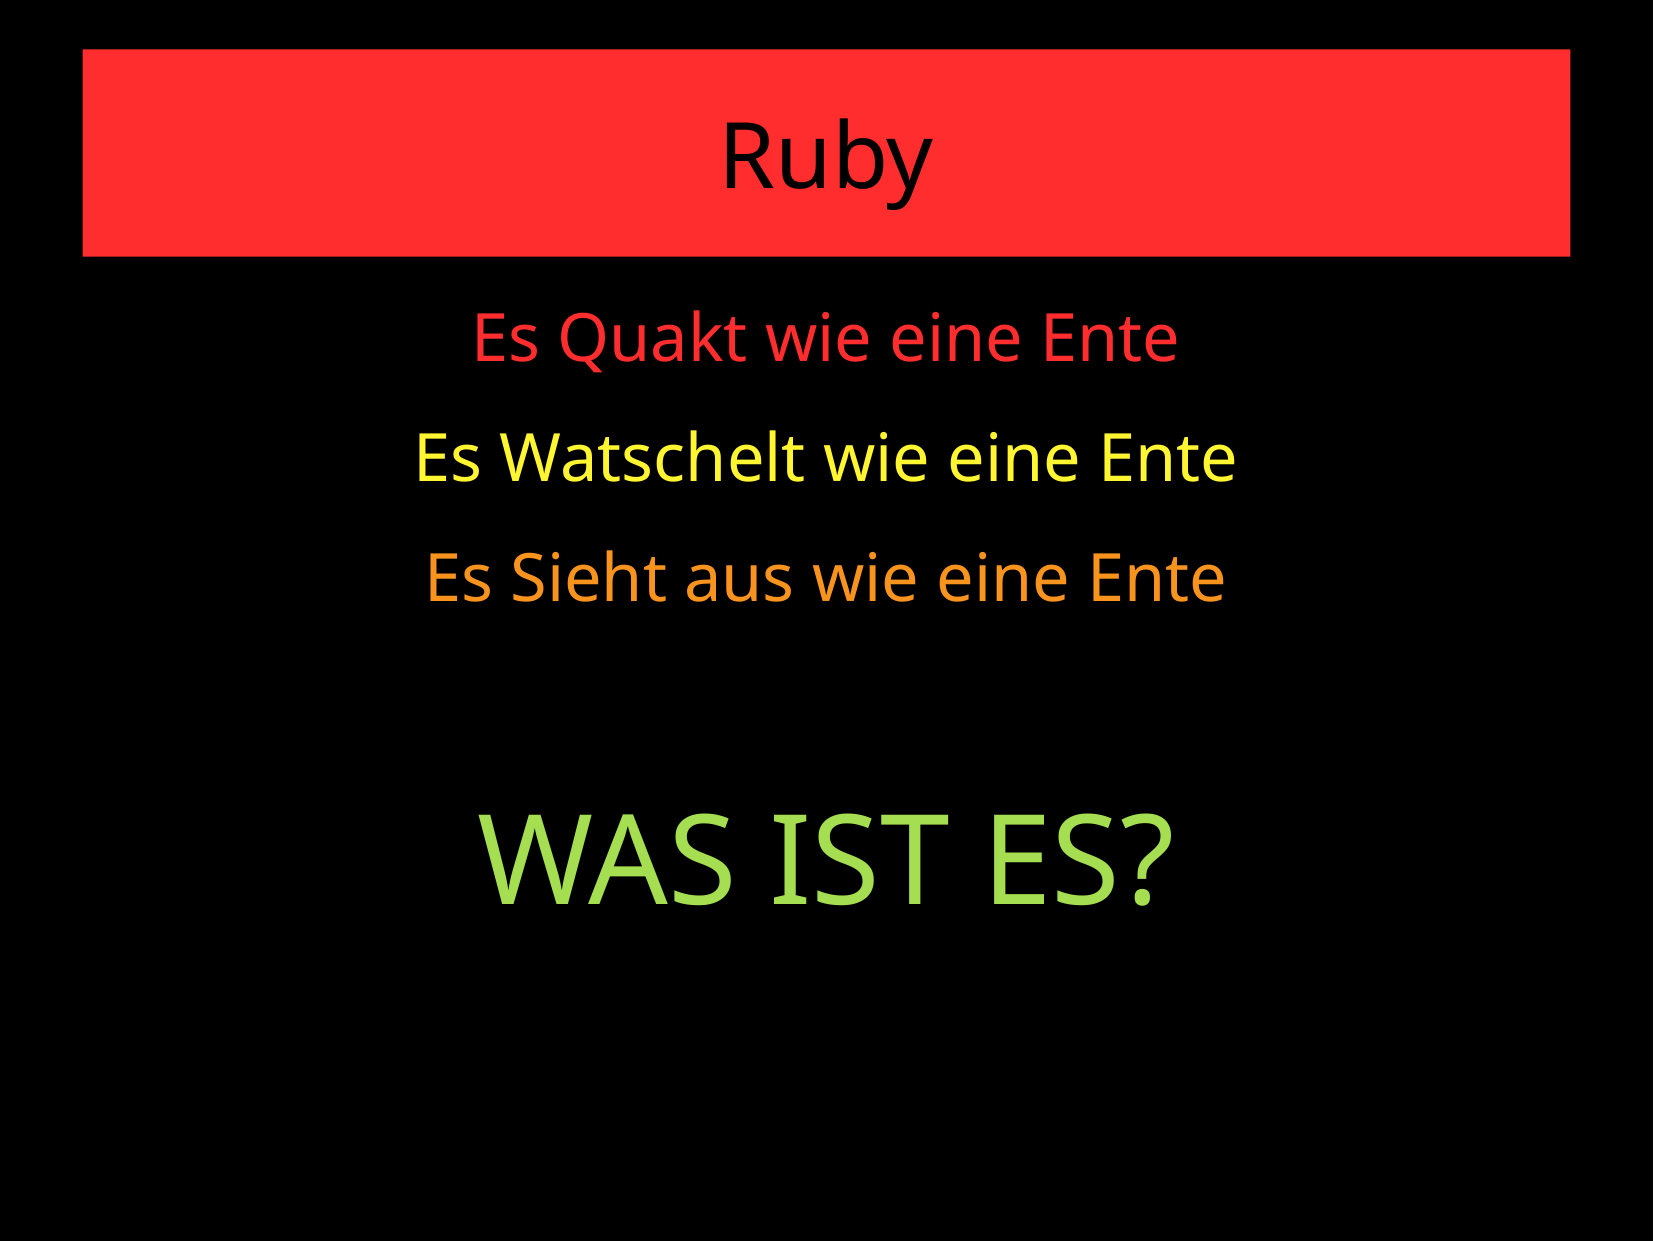

# Ruby
Es Quakt wie eine Ente
Es Watschelt wie eine Ente
Es Sieht aus wie eine Ente
WAS IST ES?